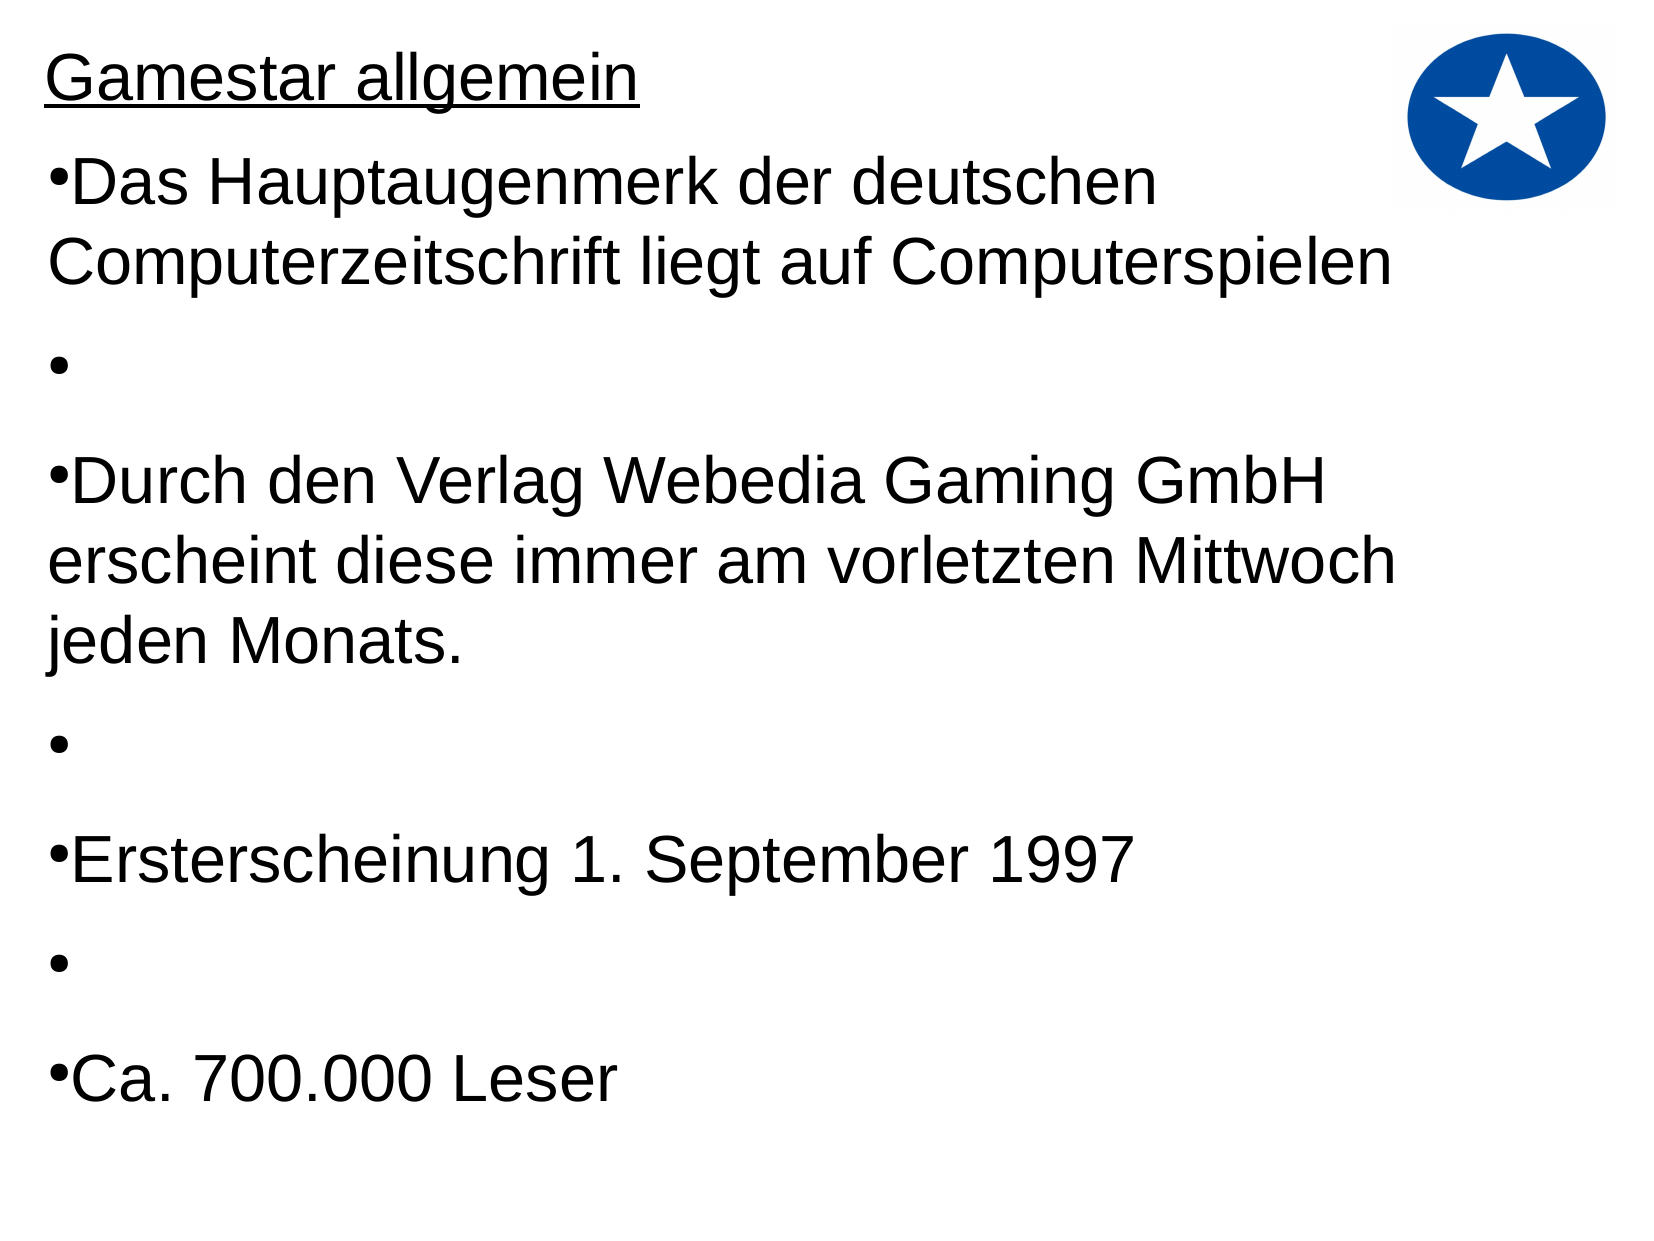

# Gamestar allgemein
Das Hauptaugenmerk der deutschen Computerzeitschrift liegt auf Computerspielen
Durch den Verlag Webedia Gaming GmbH erscheint diese immer am vorletzten Mittwoch jeden Monats.
Ersterscheinung 1. September 1997
Ca. 700.000 Leser